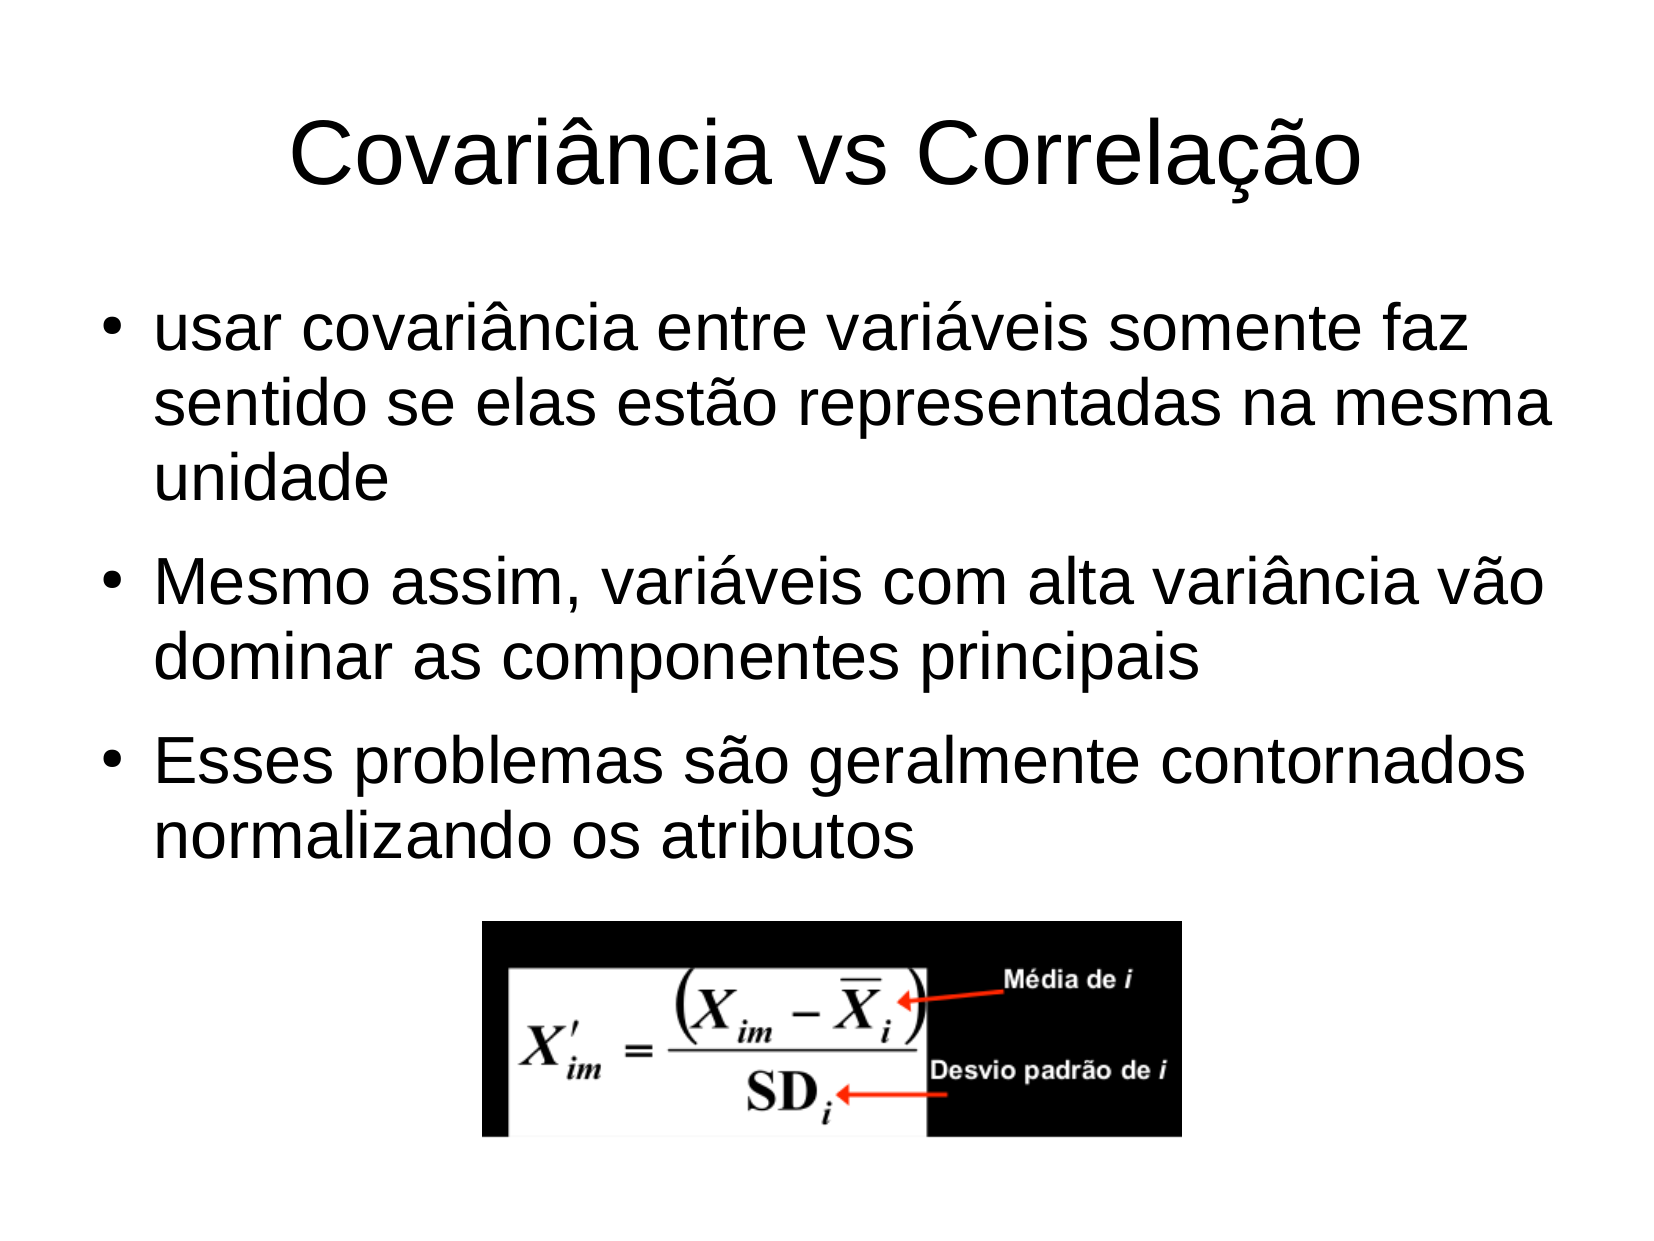

# Covariância vs Correlação
usar covariância entre variáveis somente faz sentido se elas estão representadas na mesma unidade
Mesmo assim, variáveis com alta variância vão dominar as componentes principais
Esses problemas são geralmente contornados normalizando os atributos